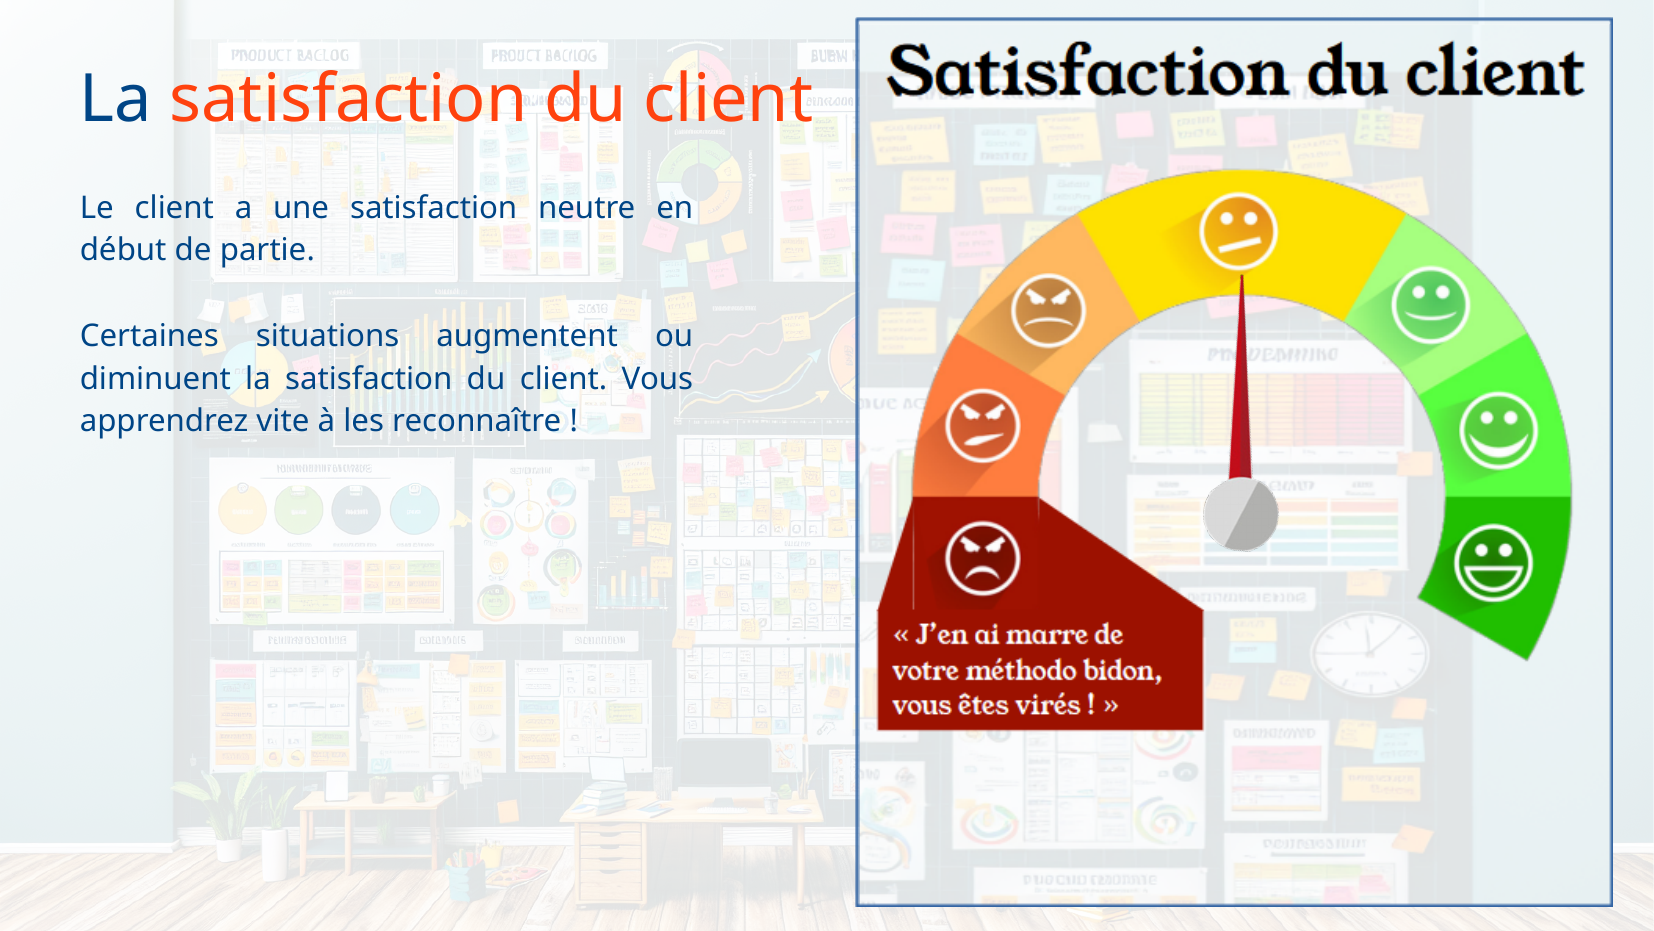

La satisfaction du client
Le client a une satisfaction neutre en début de partie.
Certaines situations augmentent ou diminuent la satisfaction du client. Vous apprendrez vite à les reconnaître !